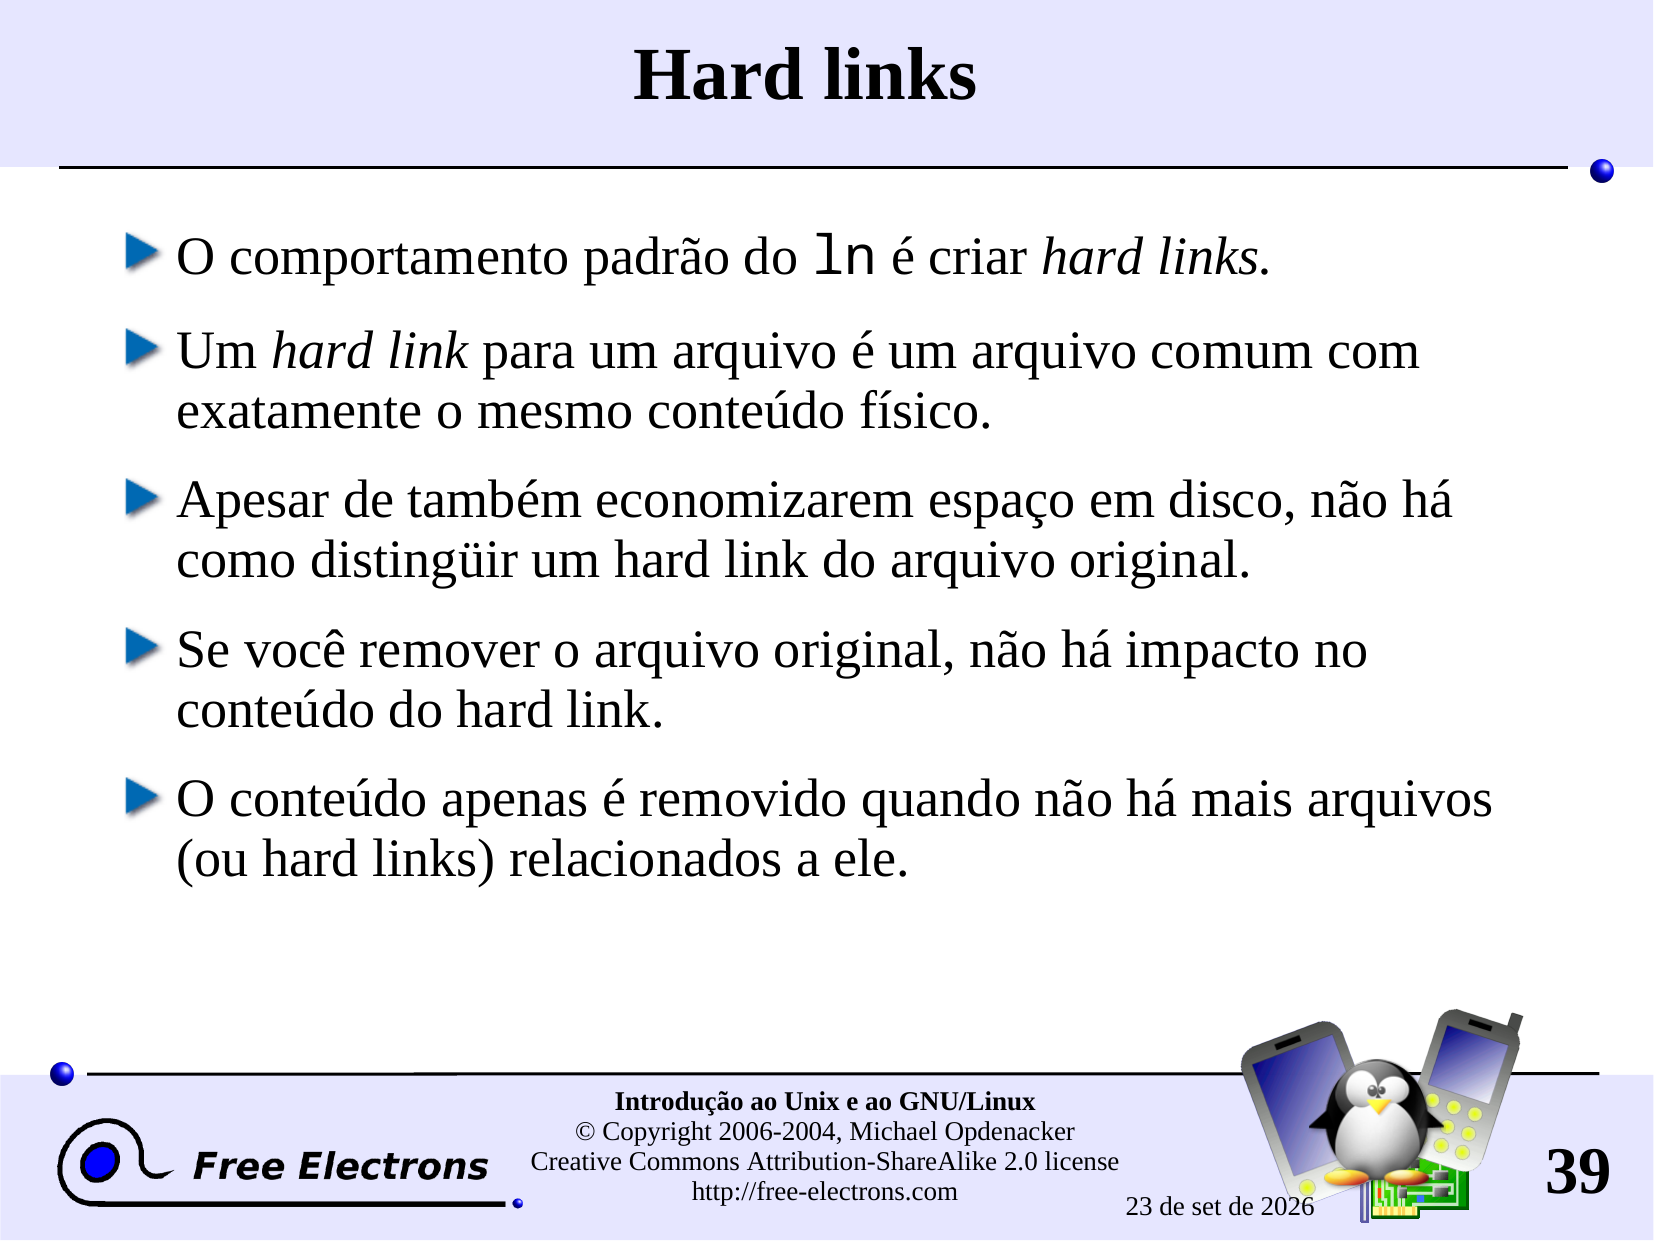

# Hard links
O comportamento padrão do ln é criar hard links.
Um hard link para um arquivo é um arquivo comum com exatamente o mesmo conteúdo físico.
Apesar de também economizarem espaço em disco, não há como distingüir um hard link do arquivo original.
Se você remover o arquivo original, não há impacto no conteúdo do hard link.
O conteúdo apenas é removido quando não há mais arquivos (ou hard links) relacionados a ele.